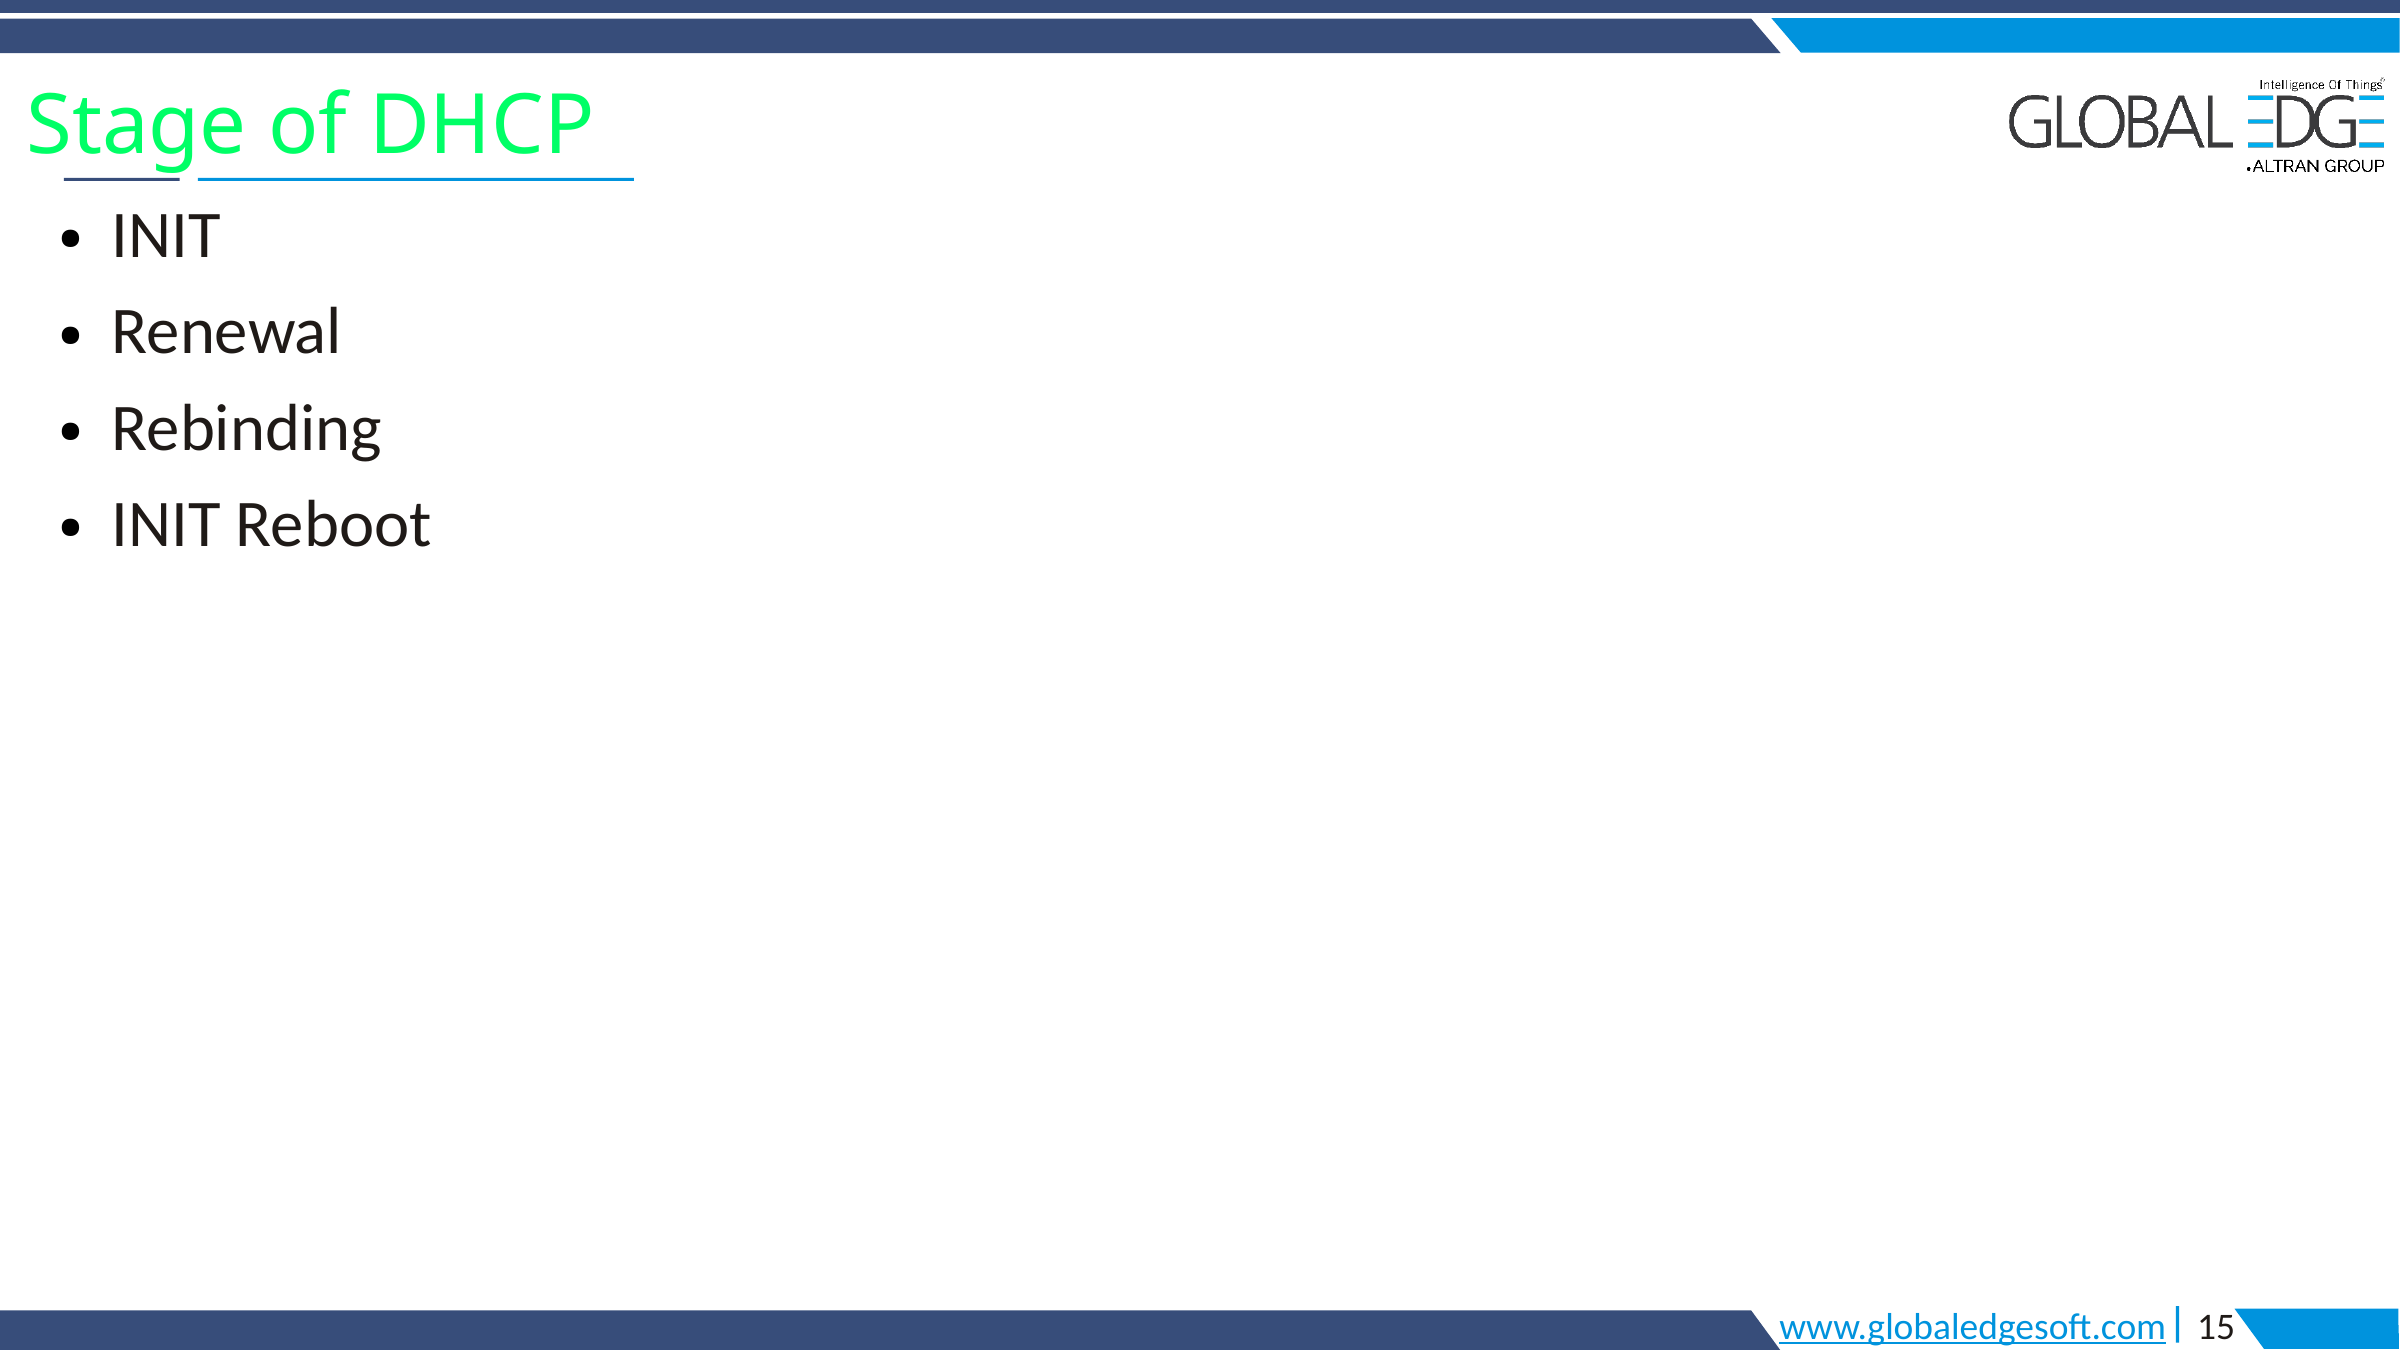

# Stage of DHCP
INIT
Renewal
Rebinding
INIT Reboot